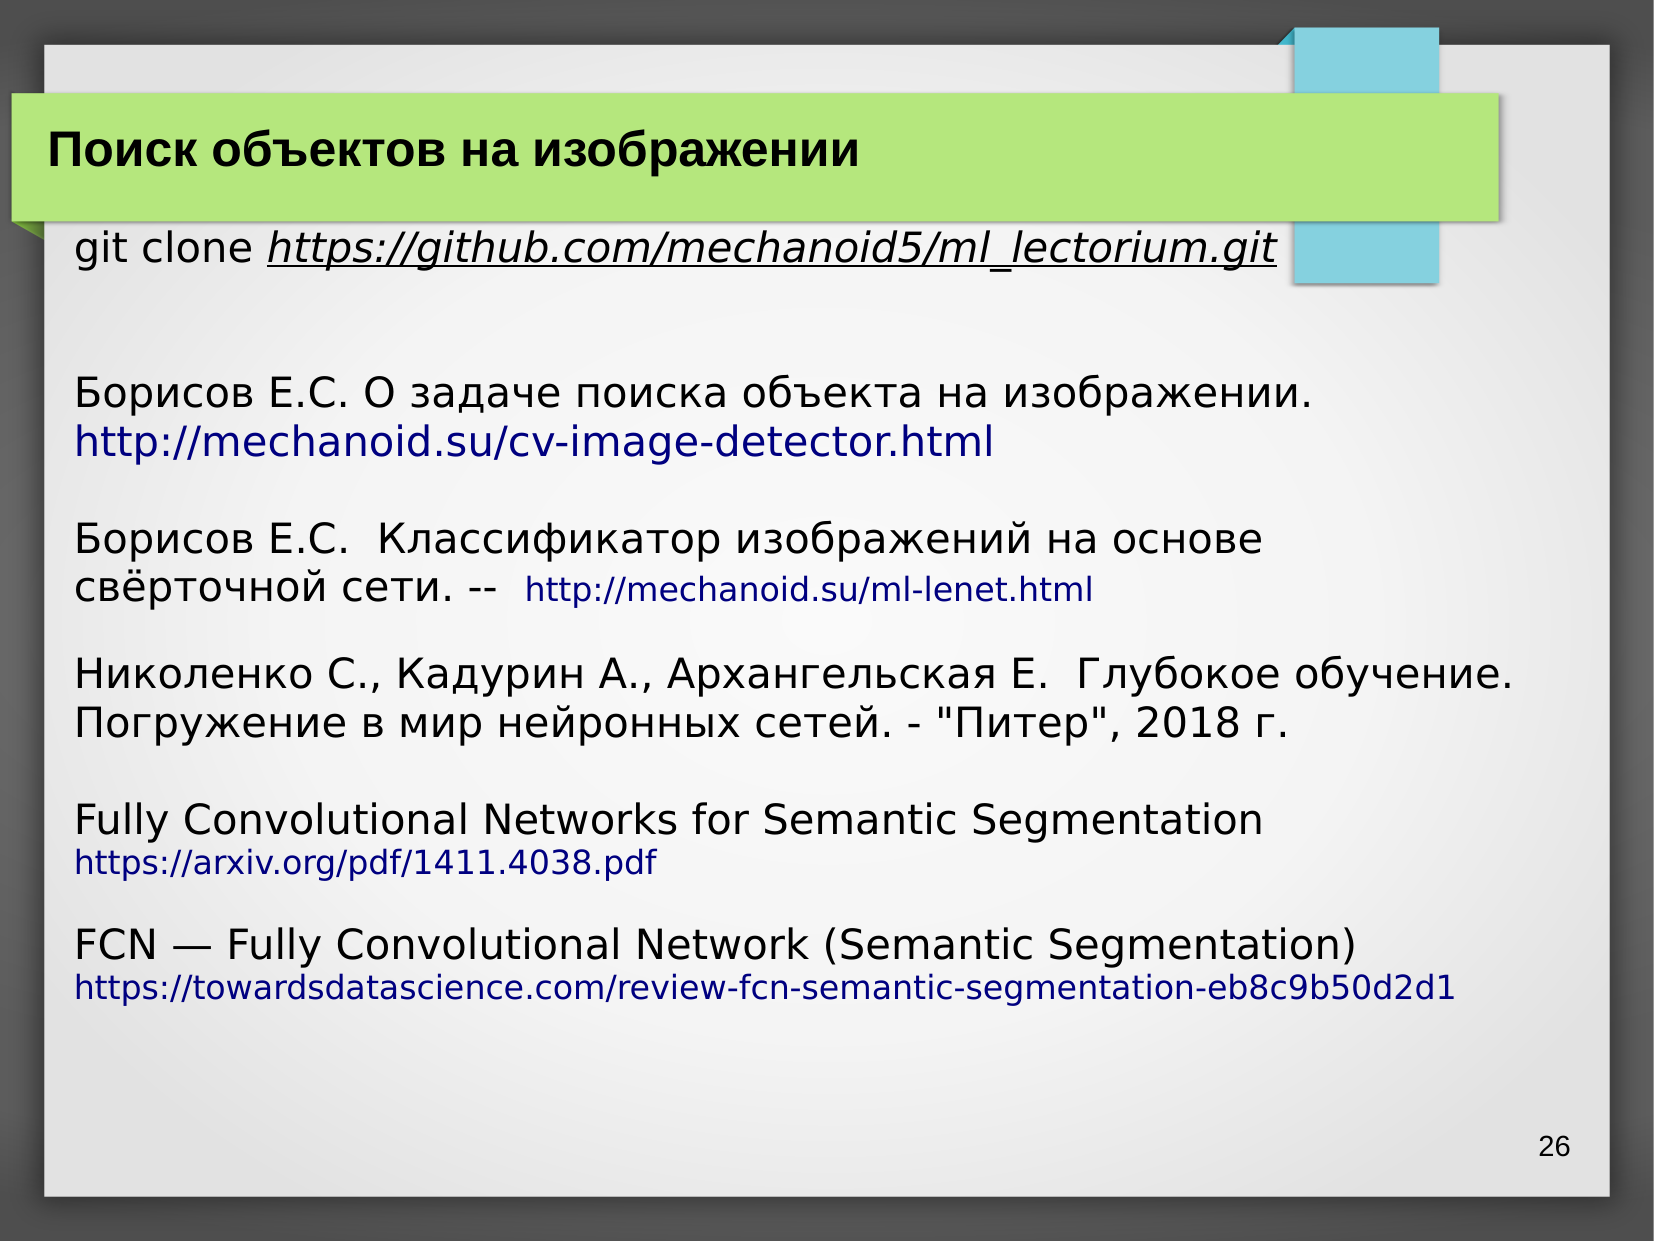

# Поиск объектов на изображении
git clone https://github.com/mechanoid5/ml_lectorium.git
Борисов Е.С. О задаче поиска объекта на изображении.
http://mechanoid.su/cv-image-detector.html
Борисов Е.С. Классификатор изображений на основе свёрточной сети. -- http://mechanoid.su/ml-lenet.html
Николенко С., Кадурин А., Архангельская Е. Глубокое обучение. Погружение в мир нейронных сетей. - "Питер", 2018 г.
Fully Convolutional Networks for Semantic Segmentation
https://arxiv.org/pdf/1411.4038.pdf
FCN — Fully Convolutional Network (Semantic Segmentation)
https://towardsdatascience.com/review-fcn-semantic-segmentation-eb8c9b50d2d1
26